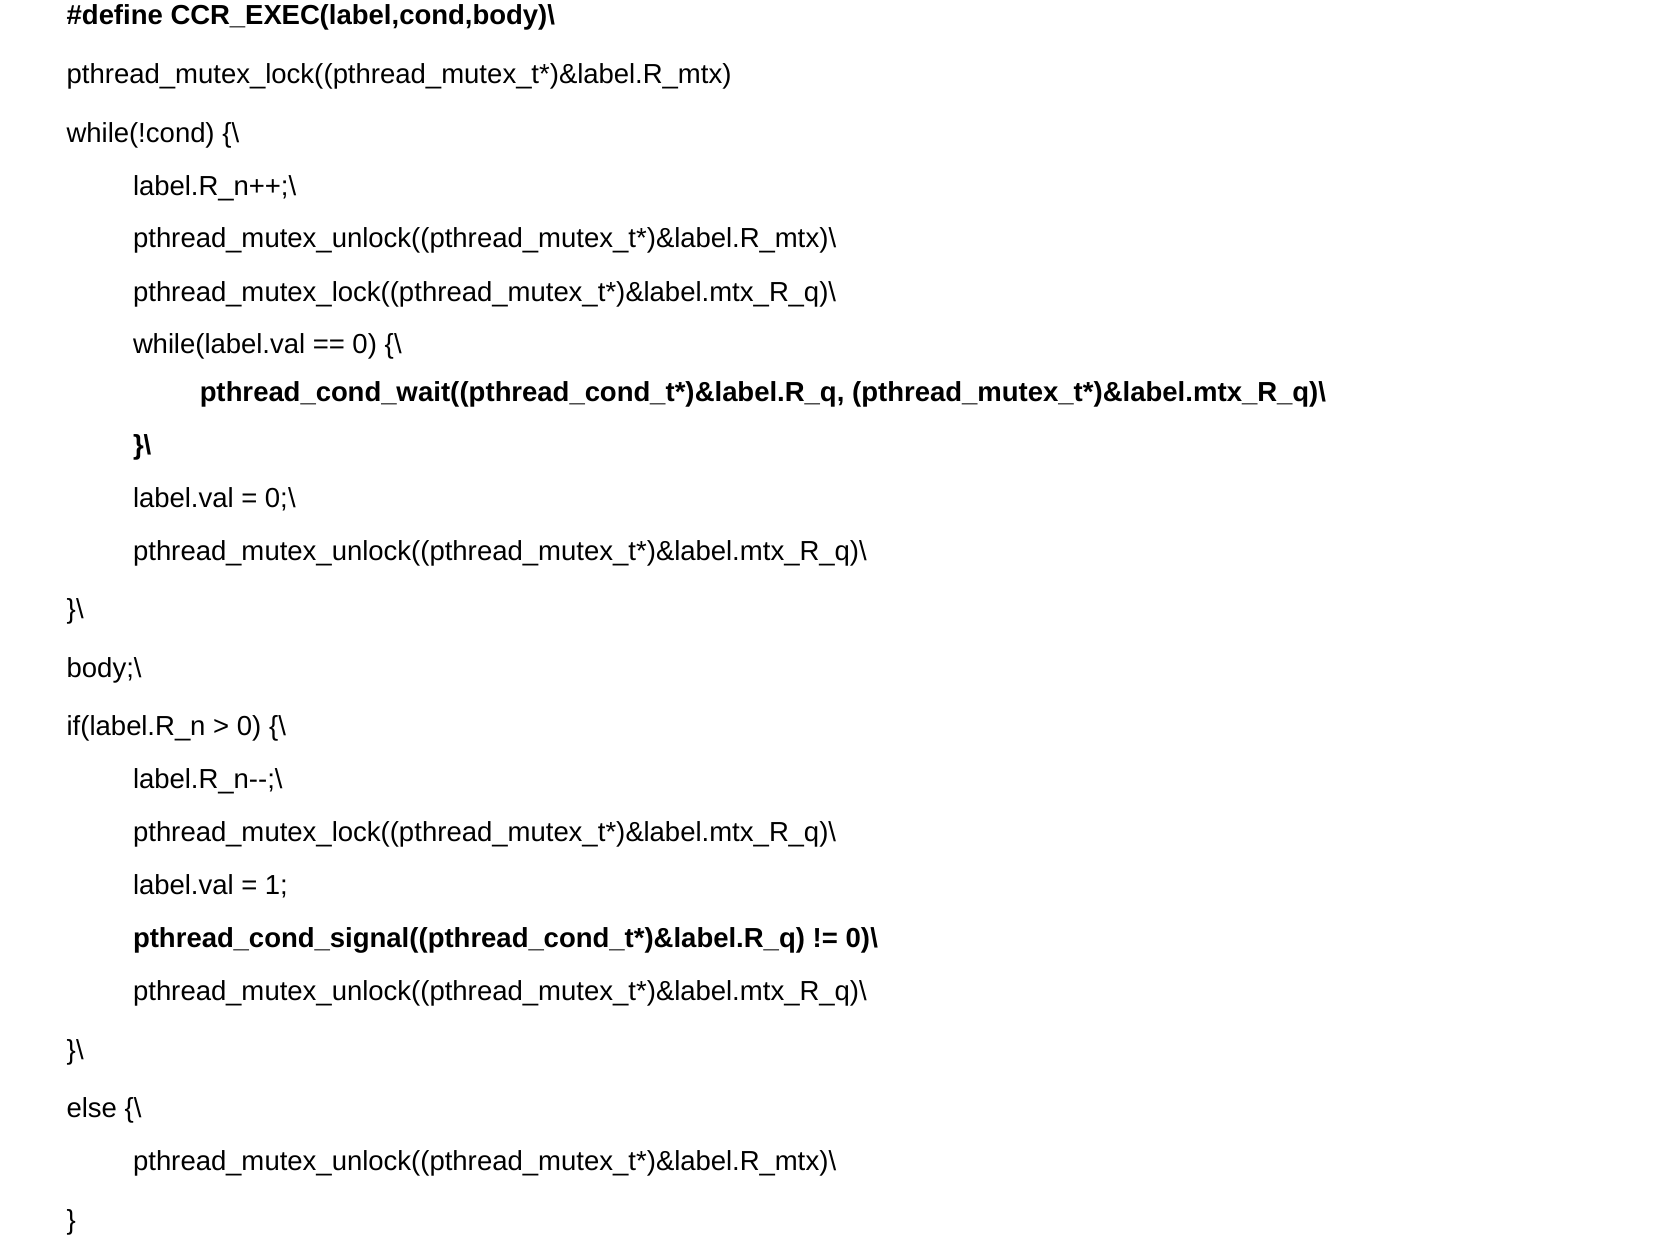

# #define CCR_EXEC(label,cond,body)\
pthread_mutex_lock((pthread_mutex_t*)&label.R_mtx)
while(!cond) {\
label.R_n++;\
pthread_mutex_unlock((pthread_mutex_t*)&label.R_mtx)\
pthread_mutex_lock((pthread_mutex_t*)&label.mtx_R_q)\
while(label.val == 0) {\
pthread_cond_wait((pthread_cond_t*)&label.R_q, (pthread_mutex_t*)&label.mtx_R_q)\
}\
label.val = 0;\
pthread_mutex_unlock((pthread_mutex_t*)&label.mtx_R_q)\
}\
body;\
if(label.R_n > 0) {\
label.R_n--;\
pthread_mutex_lock((pthread_mutex_t*)&label.mtx_R_q)\
label.val = 1;
pthread_cond_signal((pthread_cond_t*)&label.R_q) != 0)\
pthread_mutex_unlock((pthread_mutex_t*)&label.mtx_R_q)\
}\
else {\
pthread_mutex_unlock((pthread_mutex_t*)&label.R_mtx)\
}